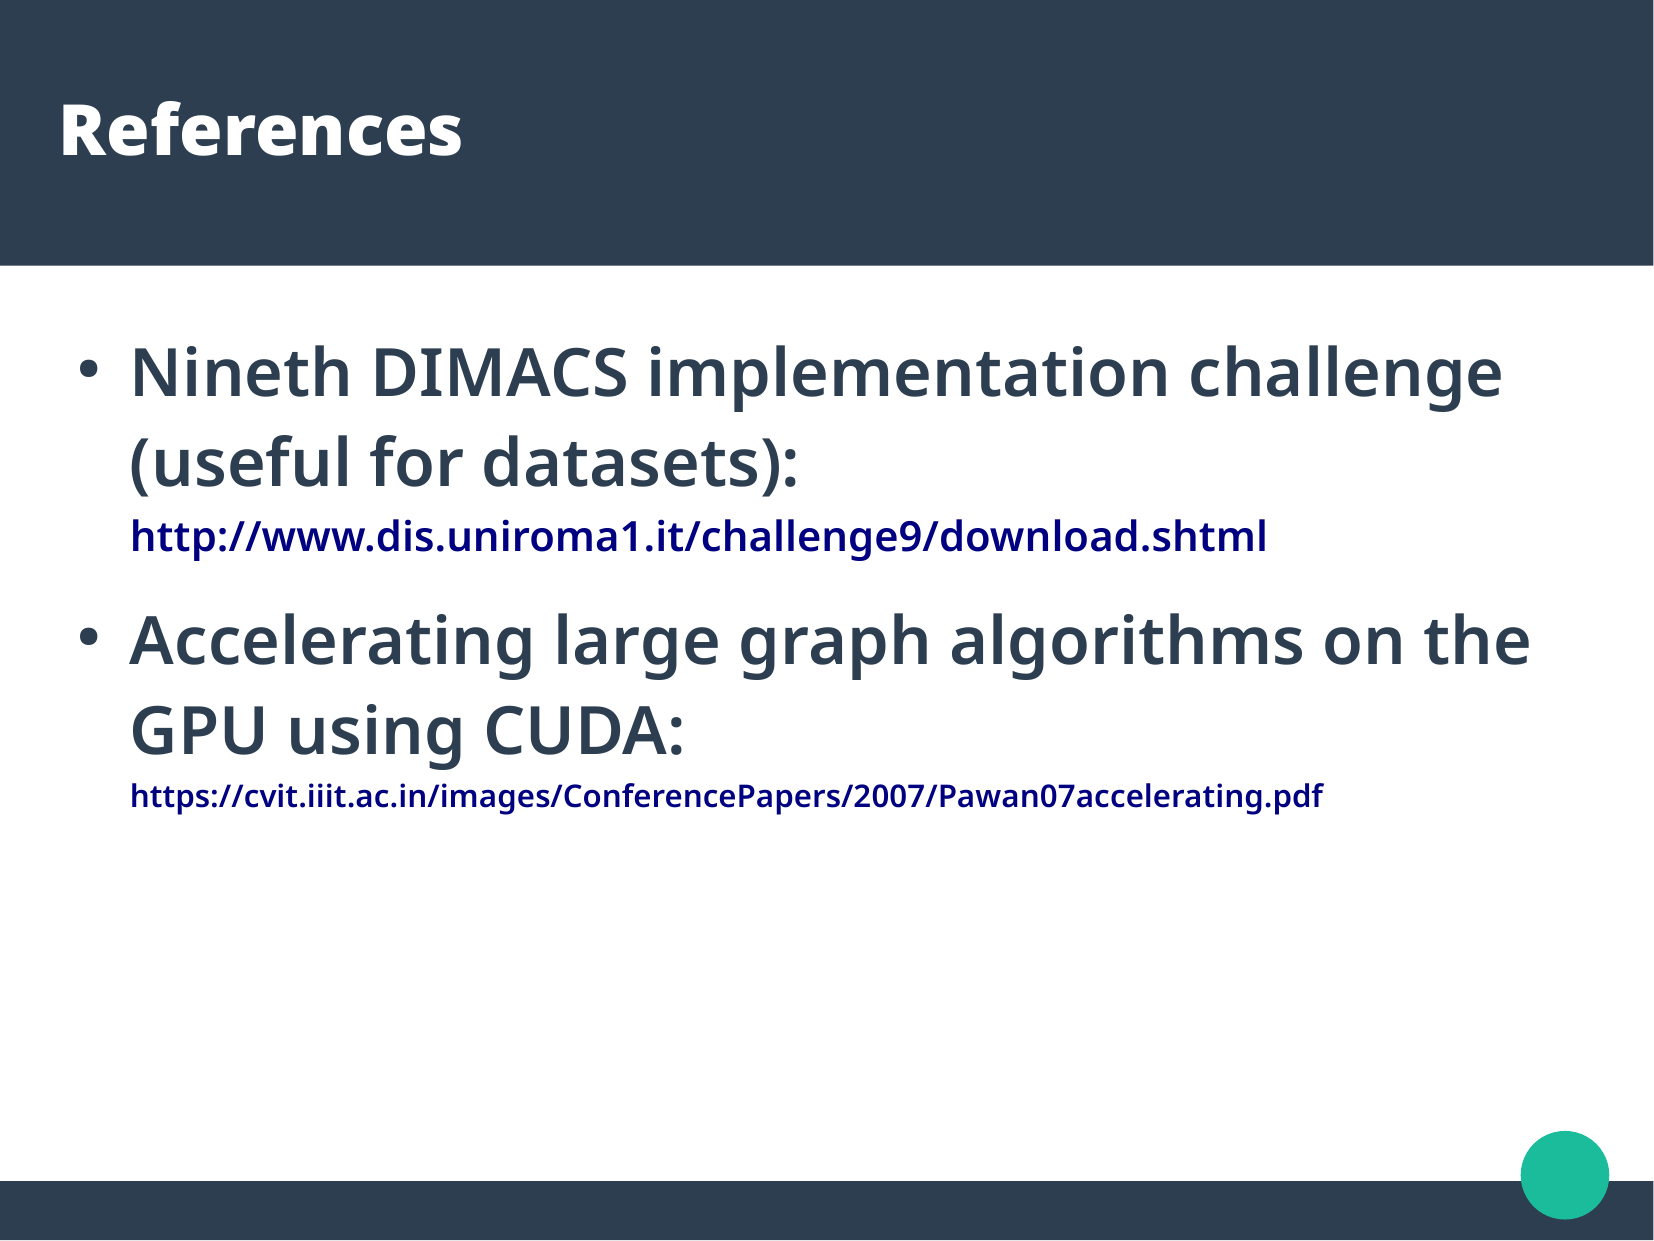

# References
Nineth DIMACS implementation challenge (useful for datasets):
http://www.dis.uniroma1.it/challenge9/download.shtml
Accelerating large graph algorithms on the GPU using CUDA: https://cvit.iiit.ac.in/images/ConferencePapers/2007/Pawan07accelerating.pdf